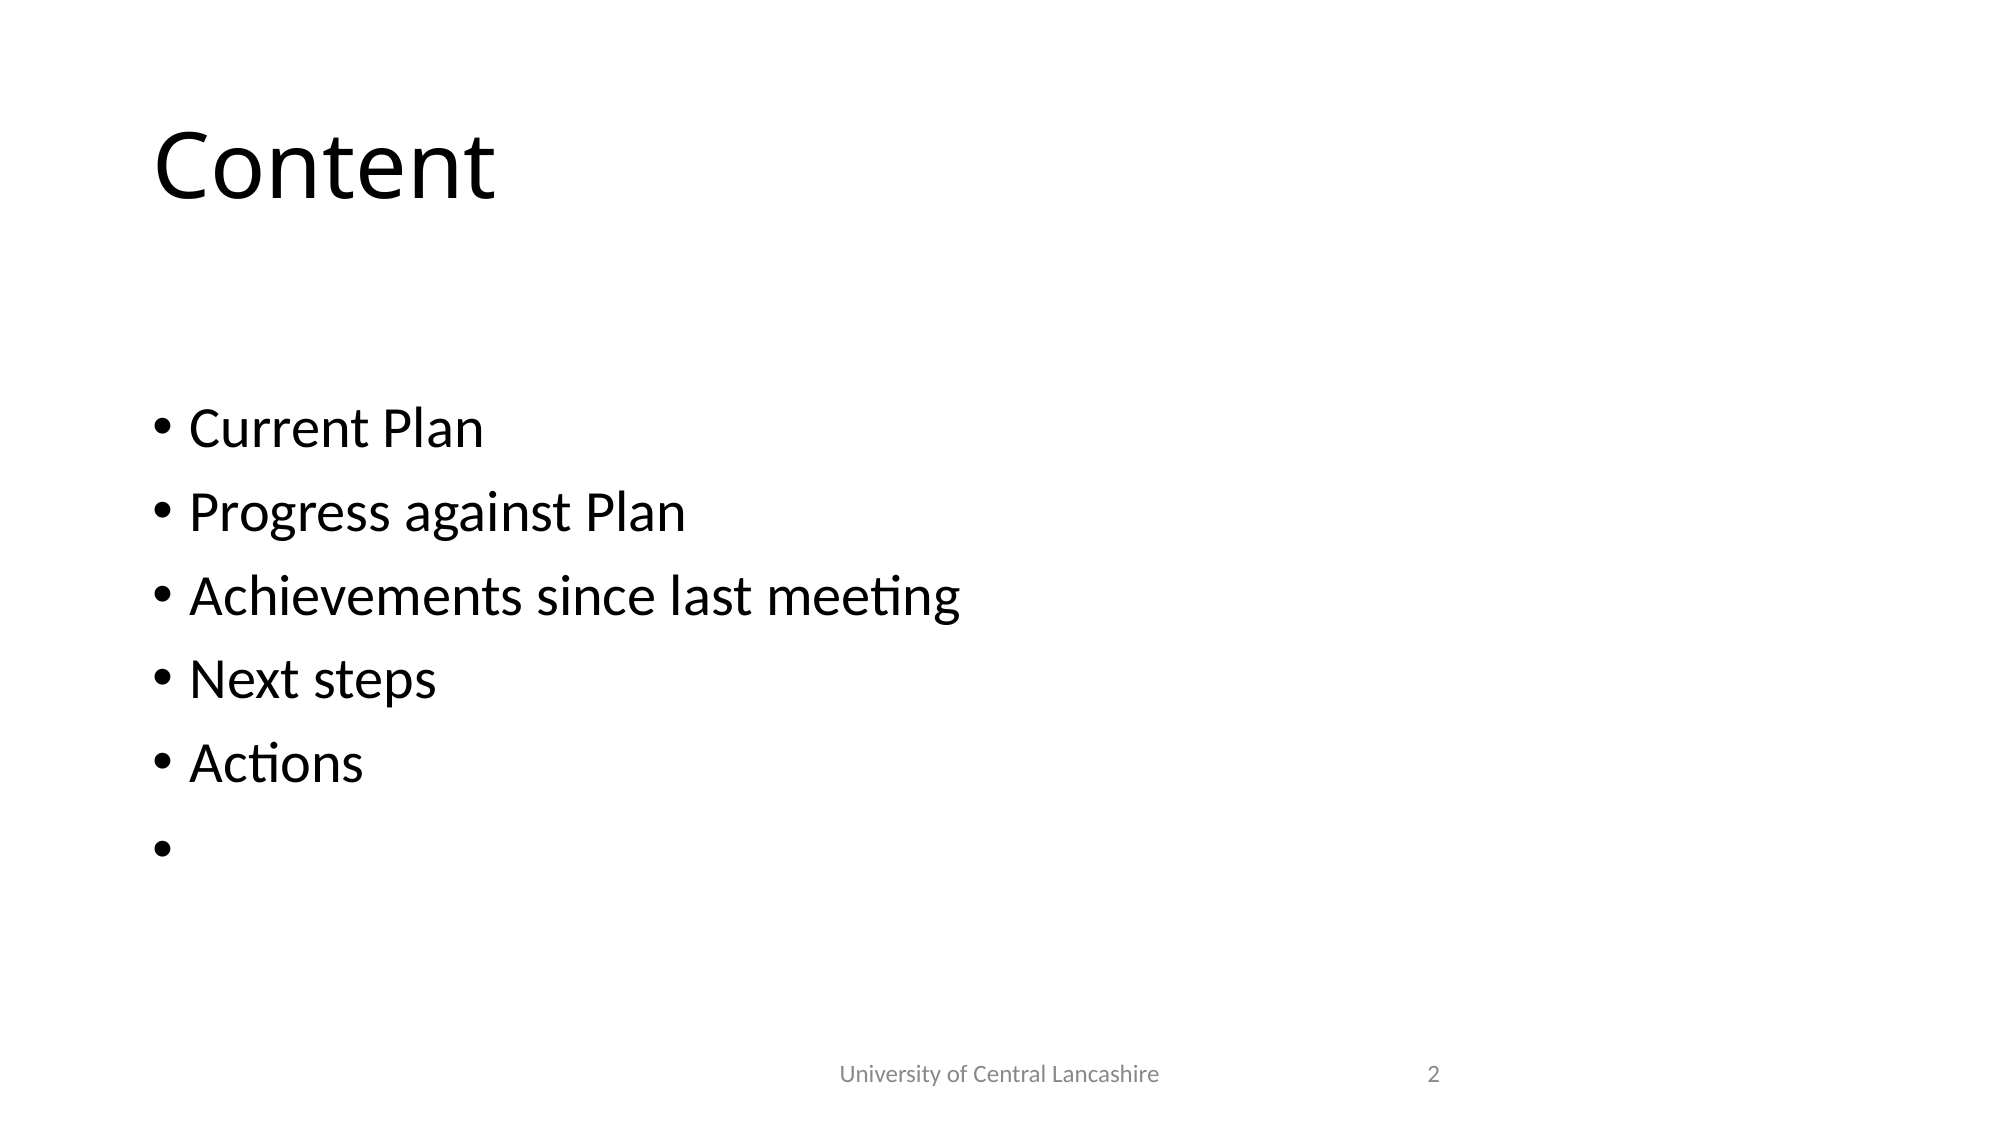

# Content
Current Plan
Progress against Plan
Achievements since last meeting
Next steps
Actions
University of Central Lancashire